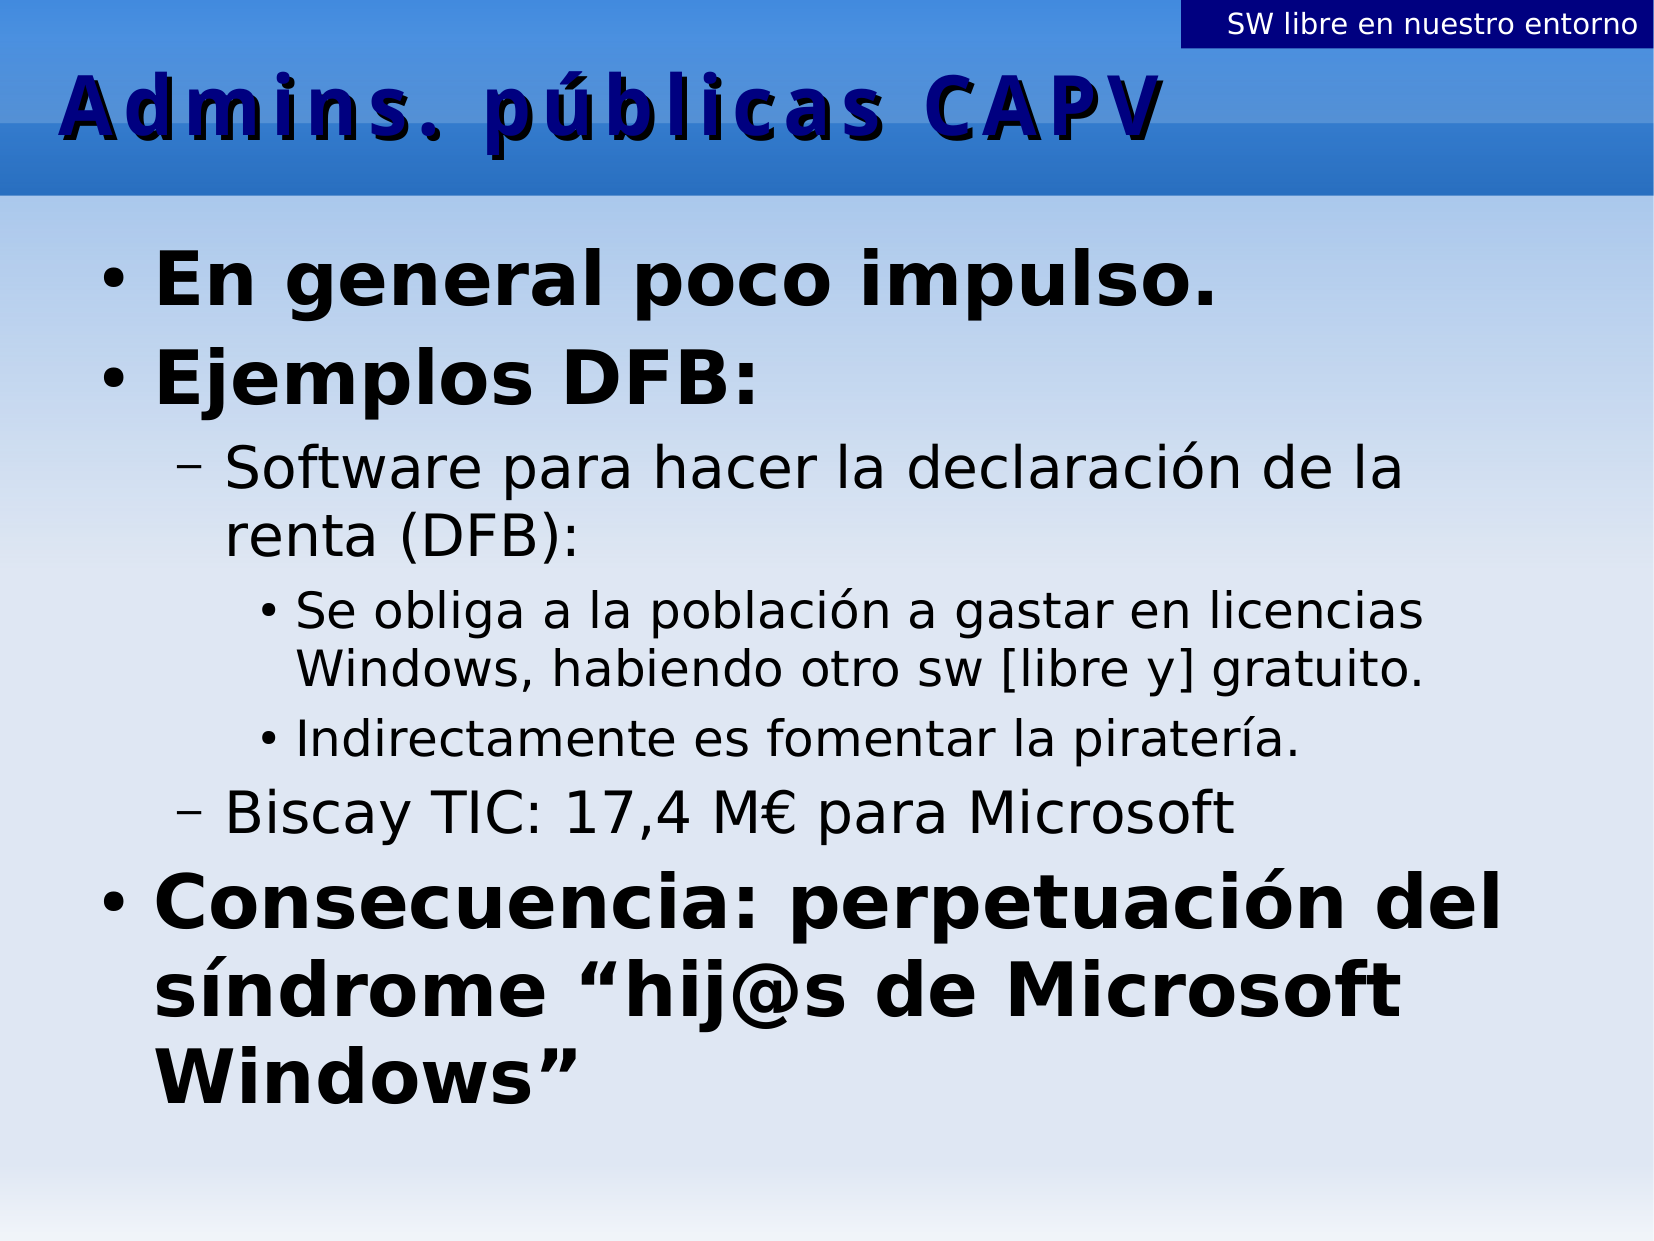

SW libre en nuestro entorno
# Admins. públicas CAPV
En general poco impulso.
Ejemplos DFB:
Software para hacer la declaración de la renta (DFB):
Se obliga a la población a gastar en licencias Windows, habiendo otro sw [libre y] gratuito.
Indirectamente es fomentar la piratería.
Biscay TIC: 17,4 M€ para Microsoft
Consecuencia: perpetuación del síndrome “hij@s de Microsoft Windows”